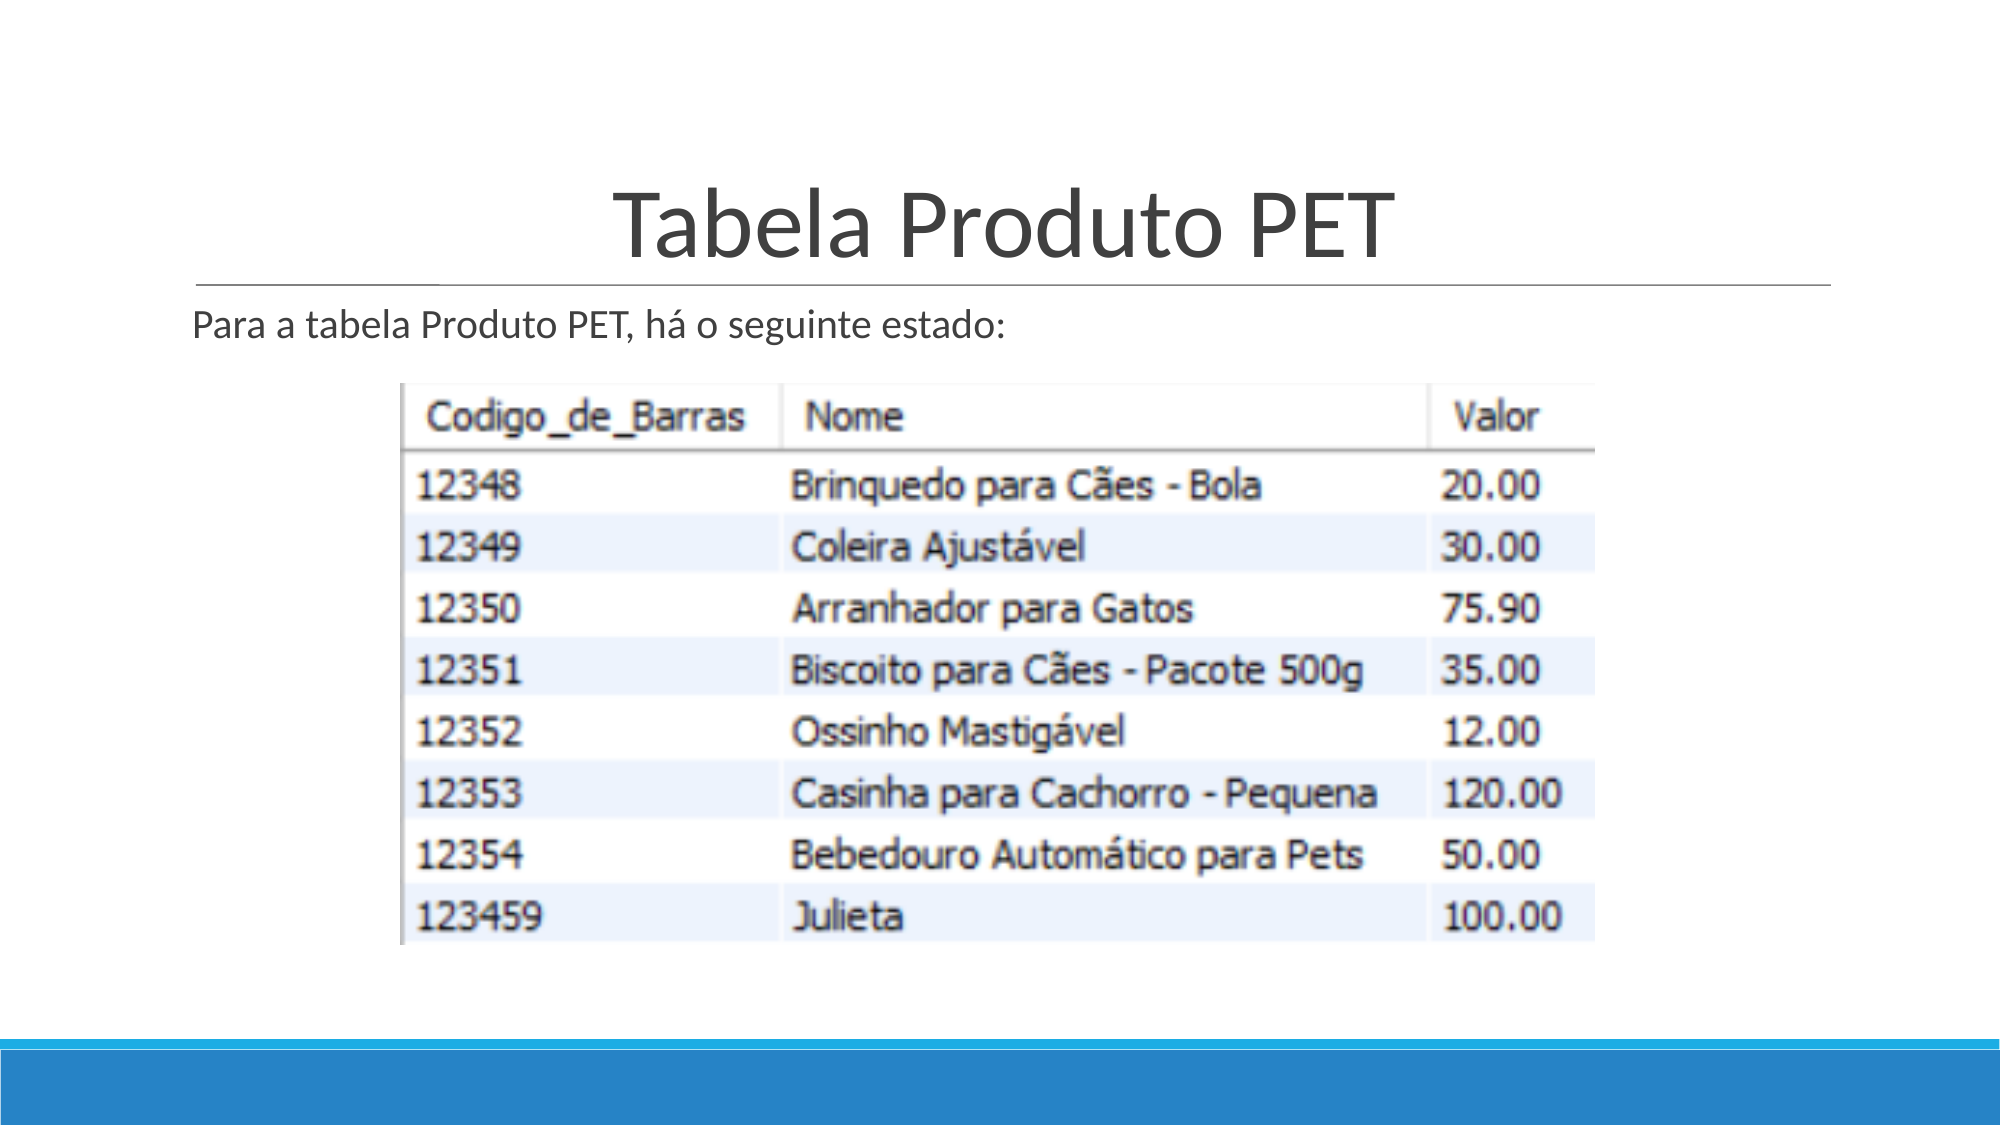

Tabela Produto PET
Para a tabela Produto PET, há o seguinte estado: